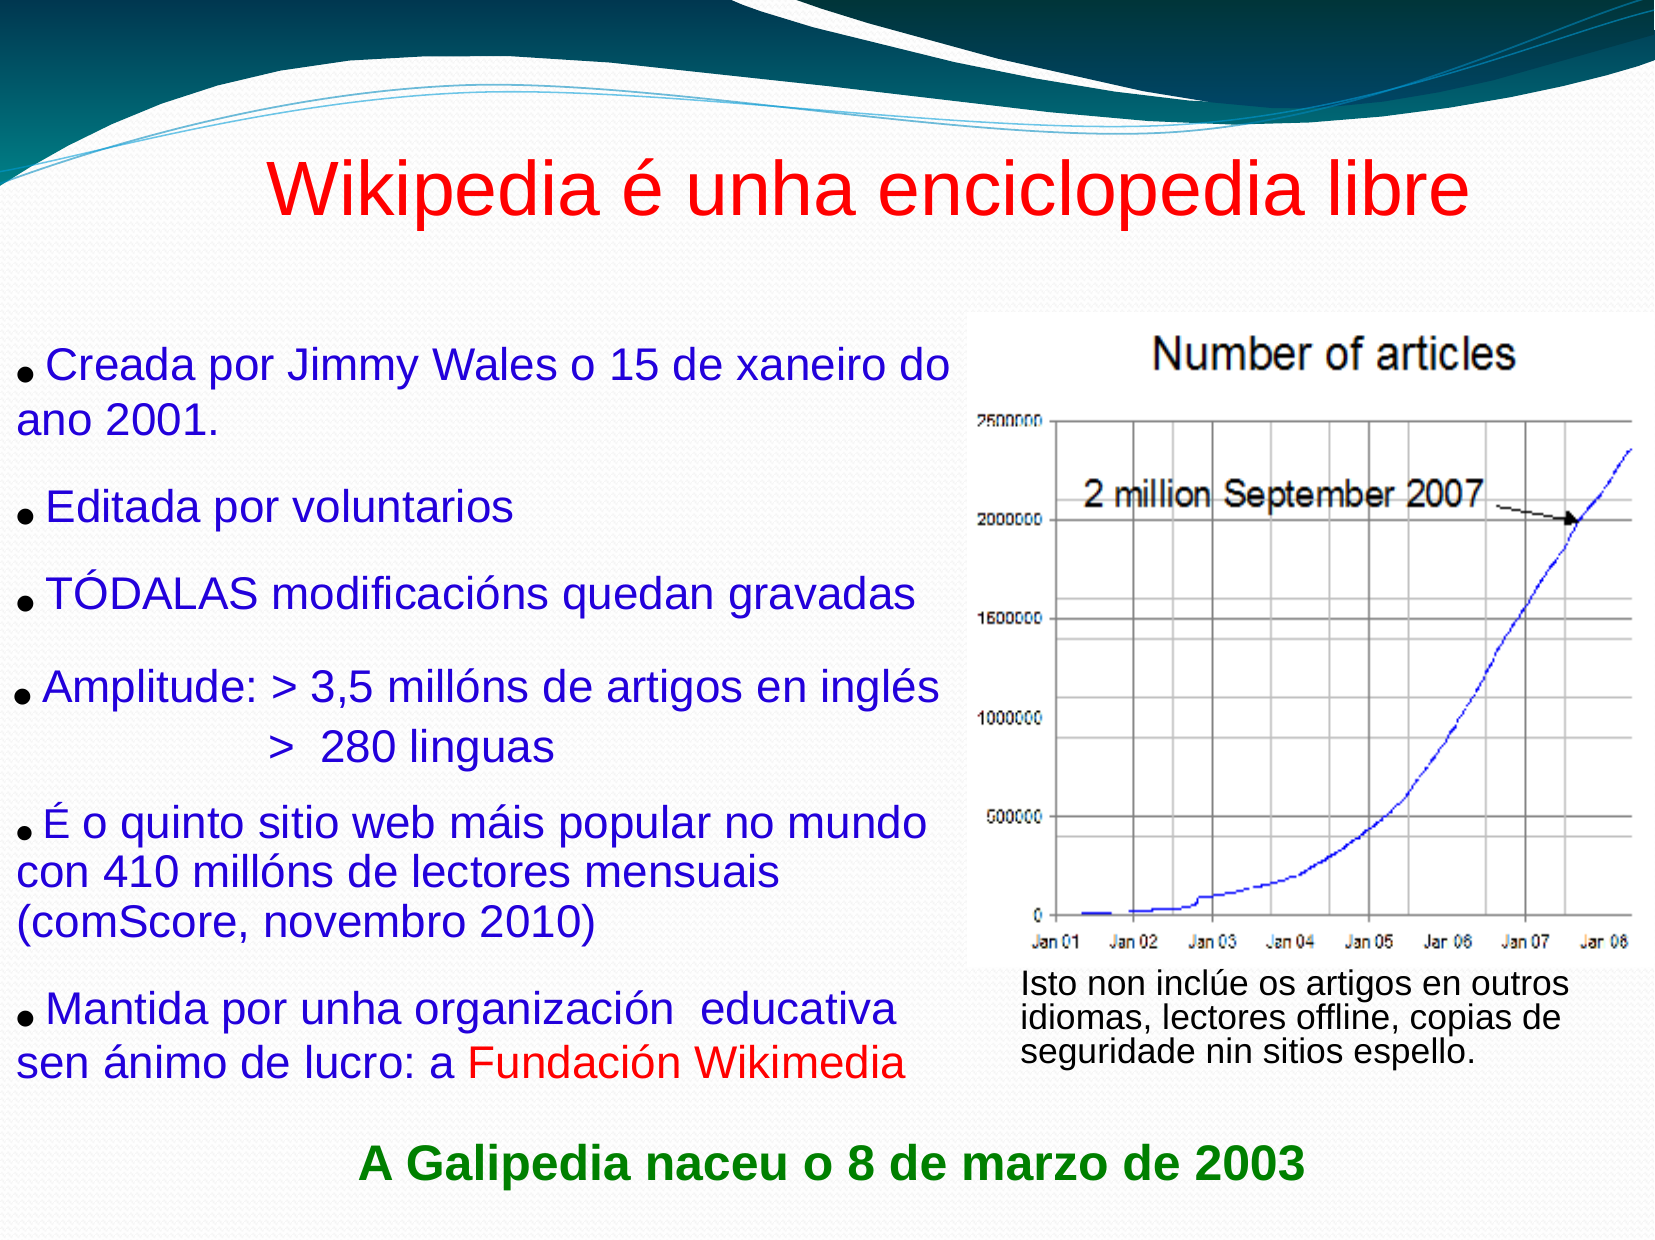

# Wikipedia é unha enciclopedia libre
● Creada por Jimmy Wales o 15 de xaneiro do ano 2001.
● Editada por voluntarios
● TÓDALAS modificacións quedan gravadas
● Amplitude: > 3,5 millóns de artigos en inglés
 > 280 linguas
● É o quinto sitio web máis popular no mundo con 410 millóns de lectores mensuais (comScore, novembro 2010)
● Mantida por unha organización educativa sen ánimo de lucro: a Fundación Wikimedia
Isto non inclúe os artigos en outros idiomas, lectores offline, copias de seguridade nin sitios espello.
 A Galipedia naceu o 8 de marzo de 2003